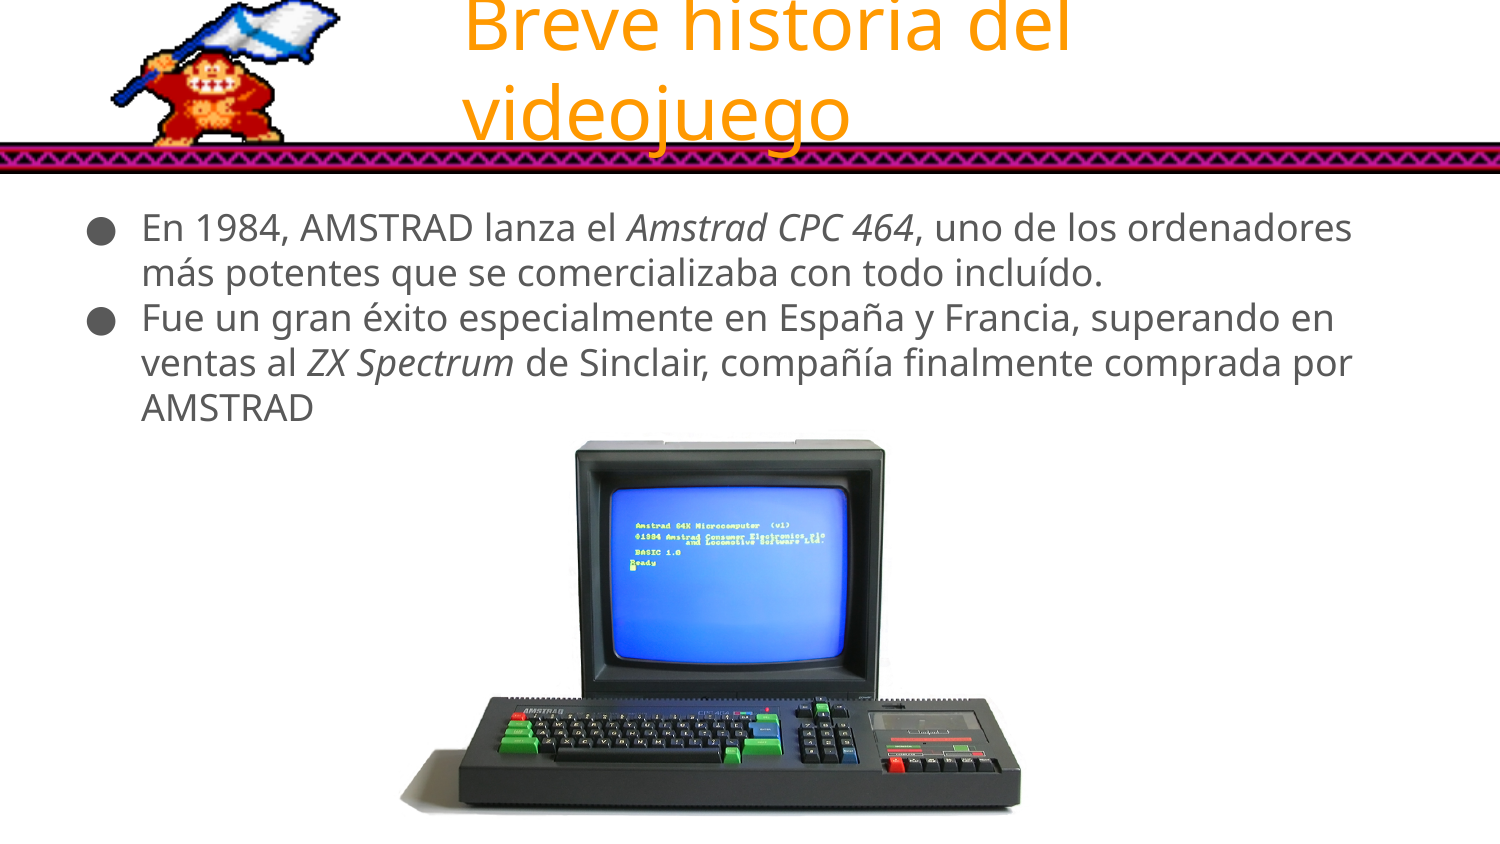

# Breve historia del videojuego
En 1984, AMSTRAD lanza el Amstrad CPC 464, uno de los ordenadores más potentes que se comercializaba con todo incluído.
Fue un gran éxito especialmente en España y Francia, superando en ventas al ZX Spectrum de Sinclair, compañía finalmente comprada por AMSTRAD